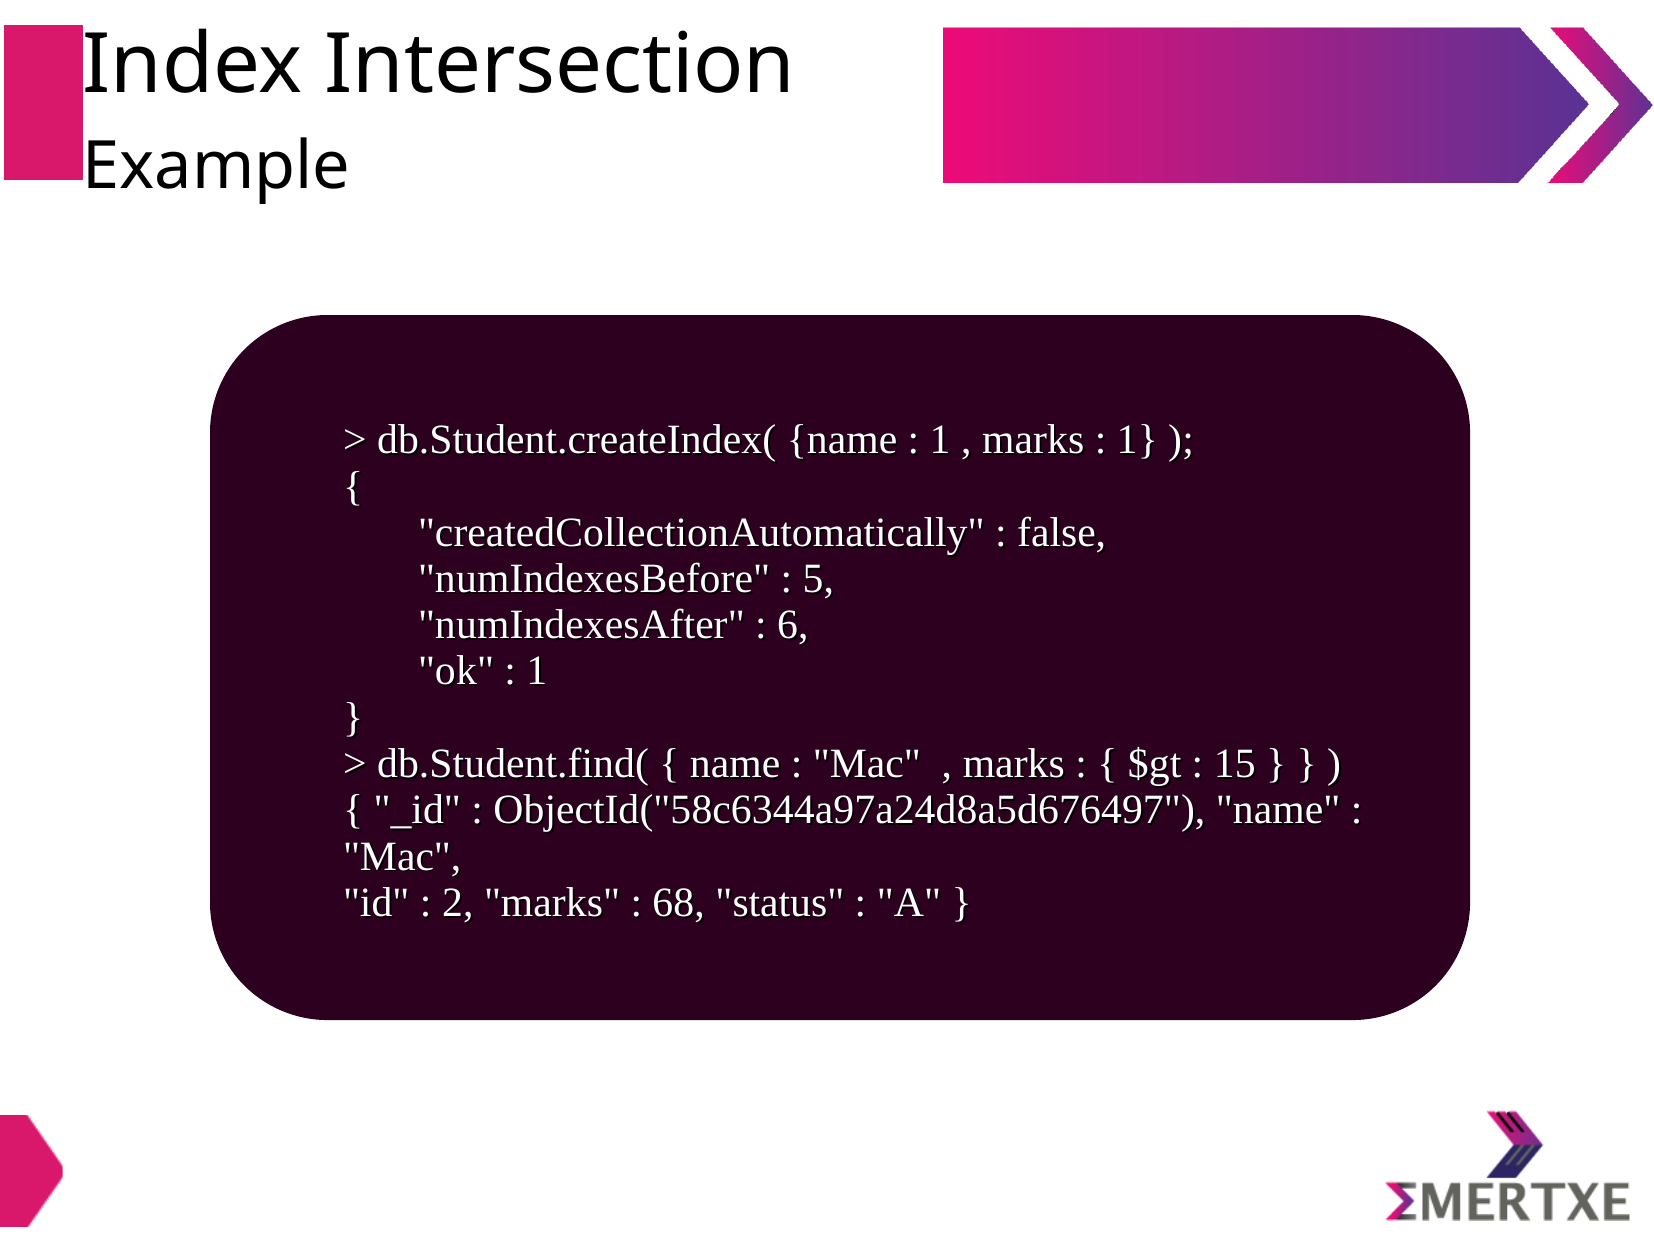

# Index Intersection Example
> db.Student.createIndex( {name : 1 , marks : 1} );
{
	"createdCollectionAutomatically" : false,
	"numIndexesBefore" : 5,
	"numIndexesAfter" : 6,
	"ok" : 1
}
> db.Student.find( { name : "Mac" , marks : { $gt : 15 } } )
{ "_id" : ObjectId("58c6344a97a24d8a5d676497"), "name" : "Mac",
"id" : 2, "marks" : 68, "status" : "A" }